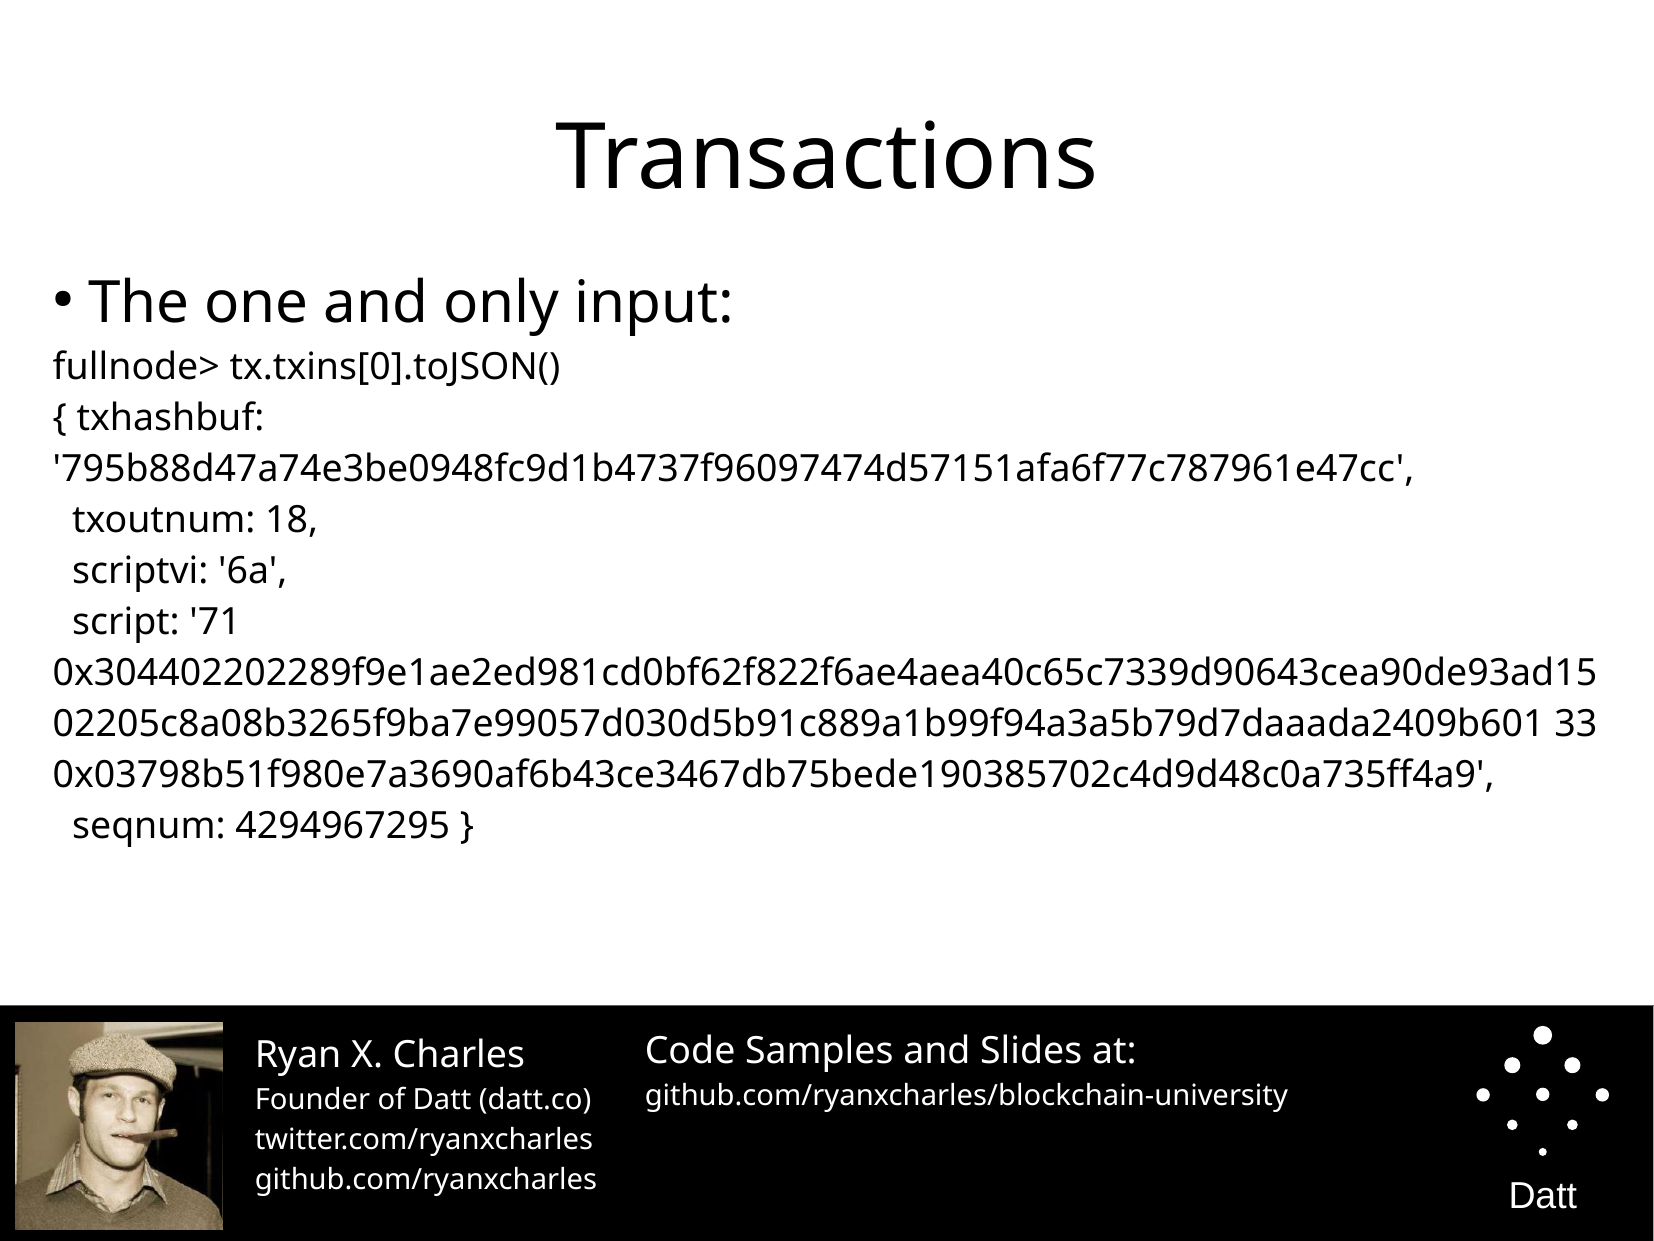

# Transactions
The one and only input:
fullnode> tx.txins[0].toJSON()
{ txhashbuf: '795b88d47a74e3be0948fc9d1b4737f96097474d57151afa6f77c787961e47cc',
 txoutnum: 18,
 scriptvi: '6a',
 script: '71 0x304402202289f9e1ae2ed981cd0bf62f822f6ae4aea40c65c7339d90643cea90de93ad1502205c8a08b3265f9ba7e99057d030d5b91c889a1b99f94a3a5b79d7daaada2409b601 33 0x03798b51f980e7a3690af6b43ce3467db75bede190385702c4d9d48c0a735ff4a9',
 seqnum: 4294967295 }
Code Samples and Slides at:
github.com/ryanxcharles/blockchain-university
Ryan X. Charles
Founder of Datt (datt.co)
twitter.com/ryanxcharles
github.com/ryanxcharles
Datt